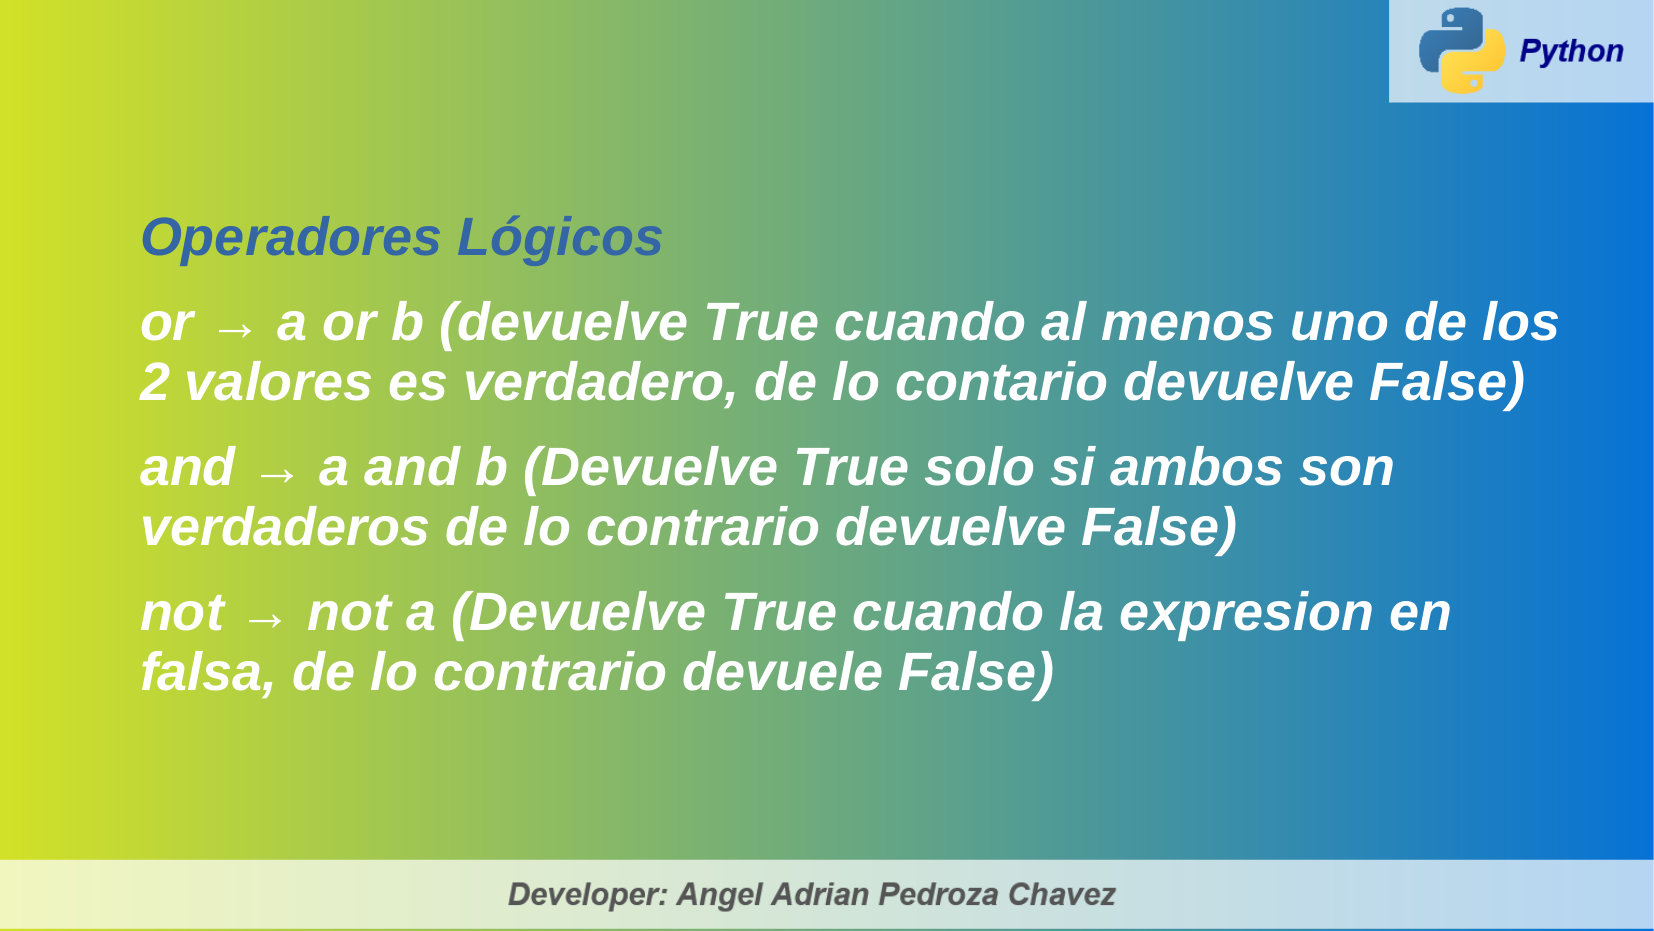

# Operadores Lógicos
or → a or b (devuelve True cuando al menos uno de los 2 valores es verdadero, de lo contario devuelve False)
and → a and b (Devuelve True solo si ambos son verdaderos de lo contrario devuelve False)
not → not a (Devuelve True cuando la expresion en falsa, de lo contrario devuele False)